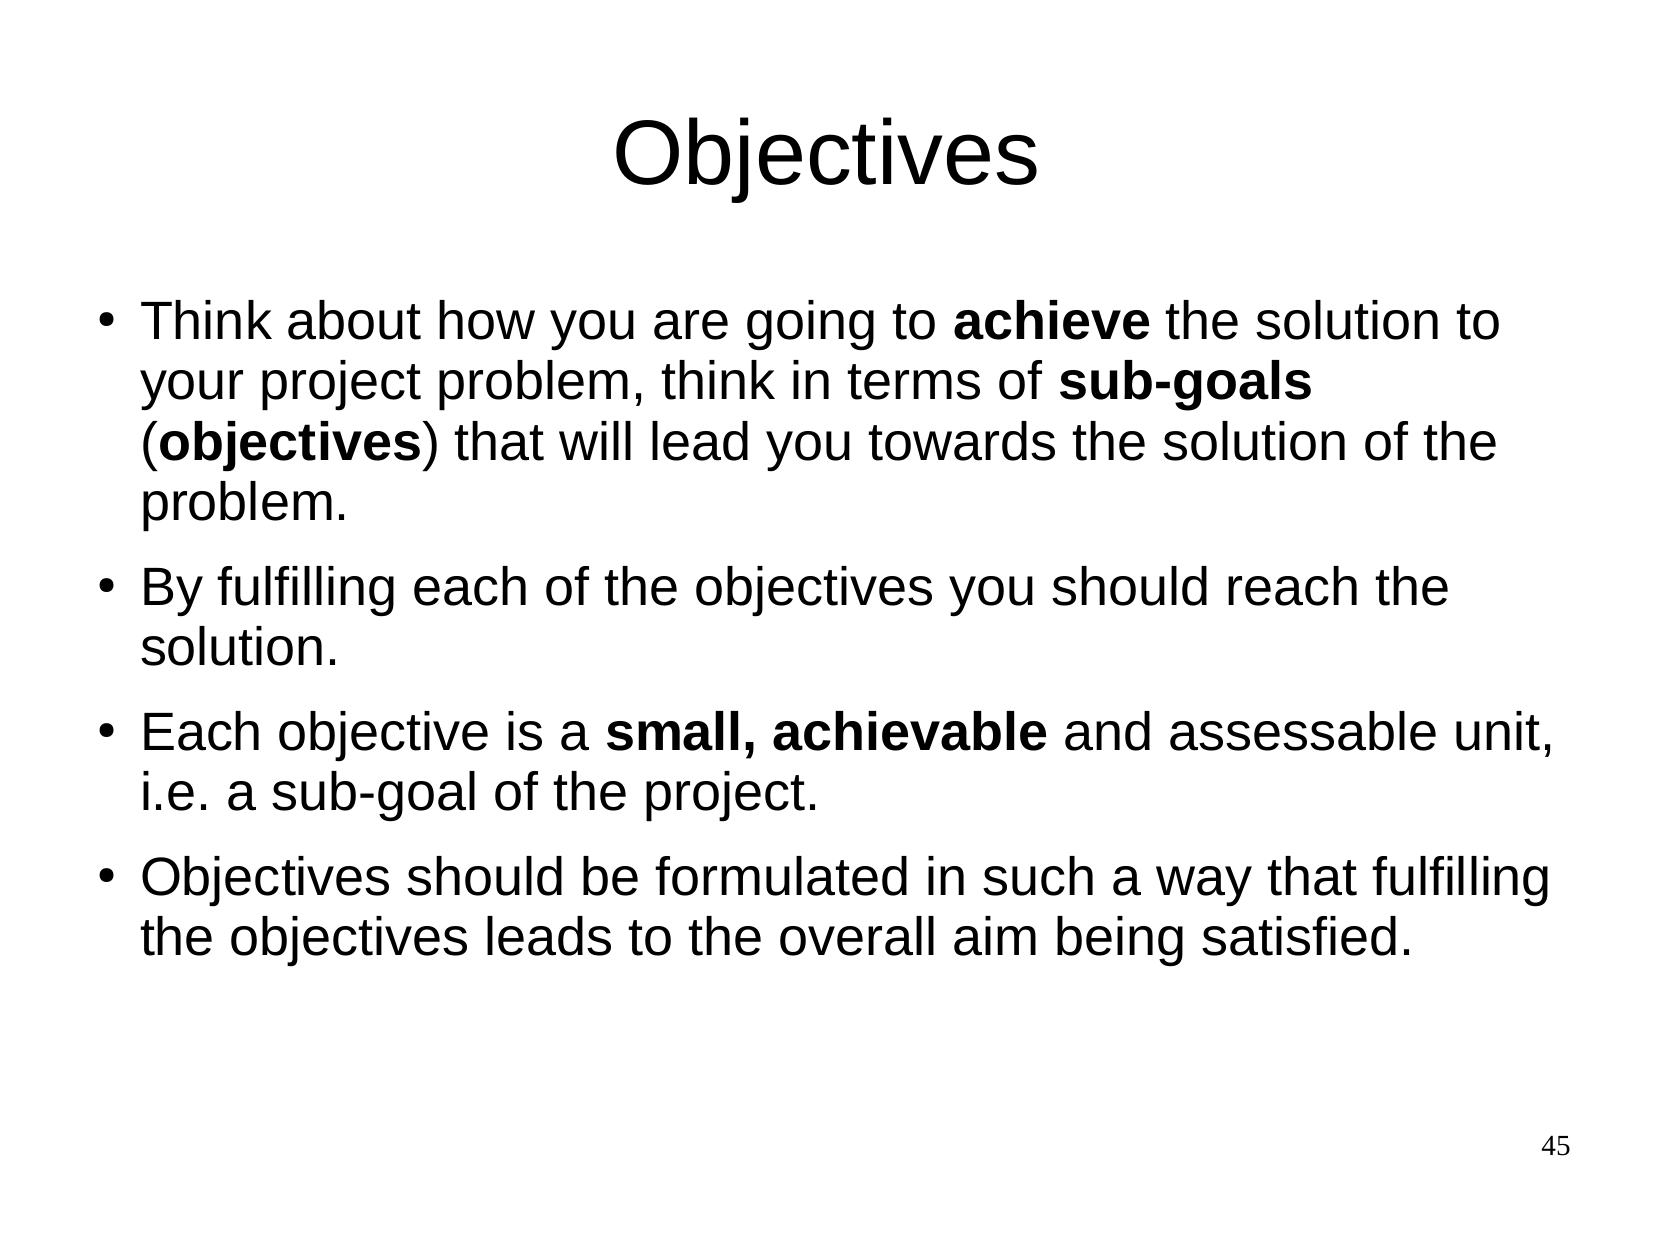

# Objectives
Think about how you are going to achieve the solution to your project problem, think in terms of sub-goals (objectives) that will lead you towards the solution of the problem.
By fulfilling each of the objectives you should reach the solution.
Each objective is a small, achievable and assessable unit, i.e. a sub-goal of the project.
Objectives should be formulated in such a way that fulfilling the objectives leads to the overall aim being satisfied.
45